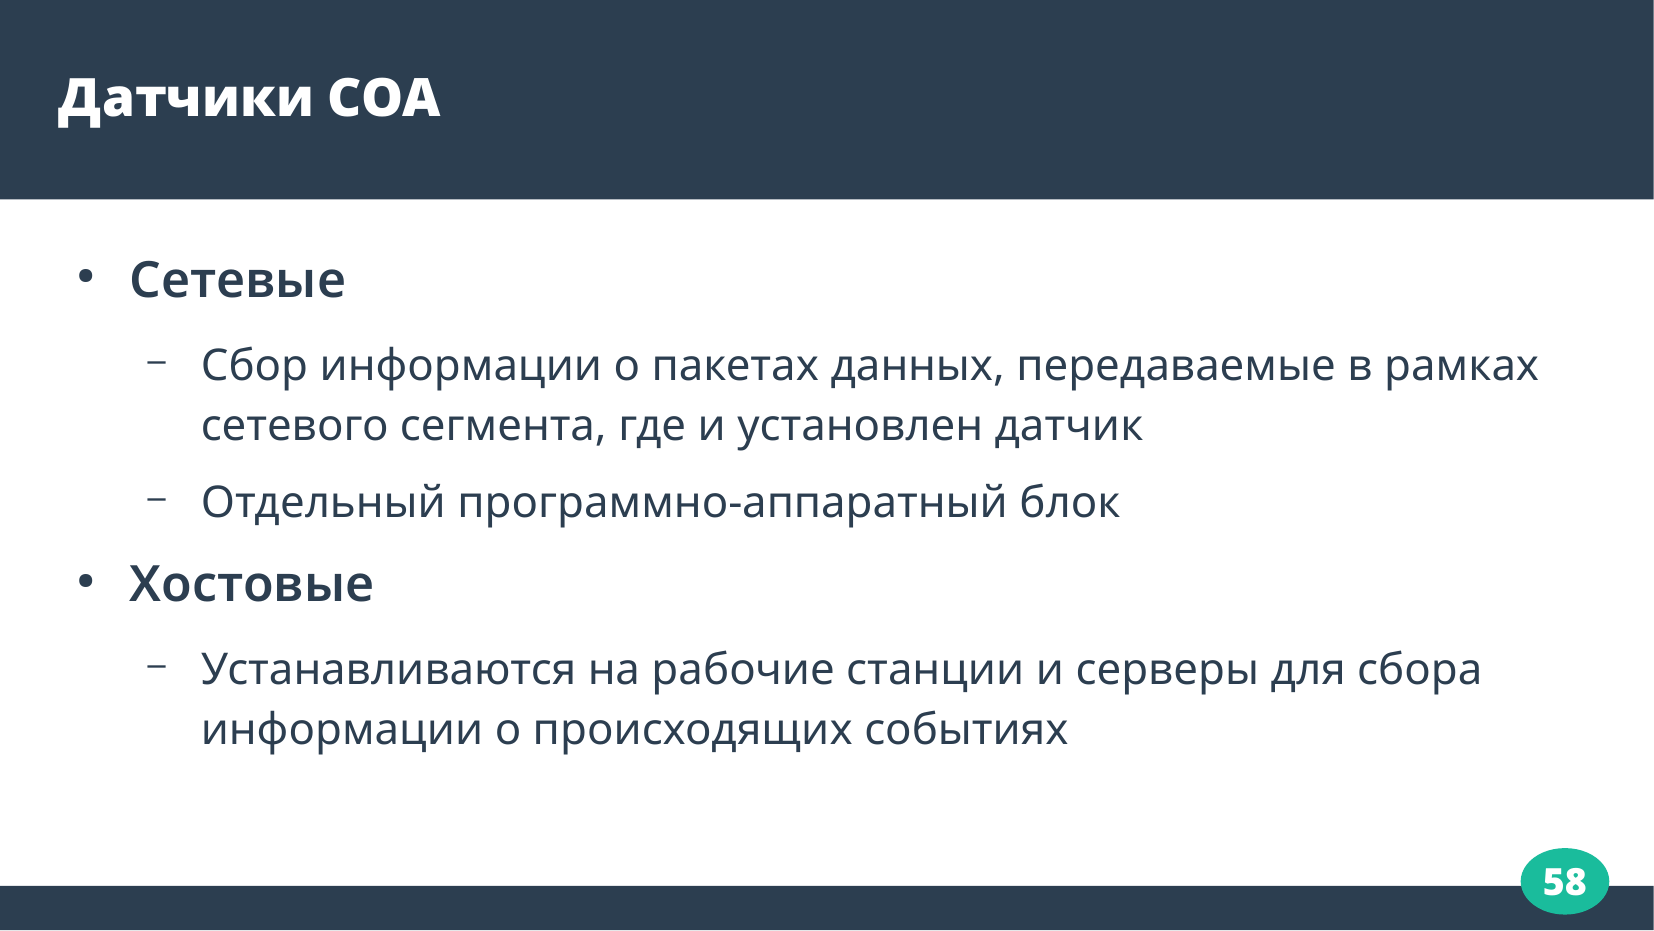

# Датчики СОА
Сетевые
Сбор информации о пакетах данных, передаваемые в рамках сетевого сегмента, где и установлен датчик
Отдельный программно-аппаратный блок
Хостовые
Устанавливаются на рабочие станции и серверы для сбора информации о происходящих событиях
58